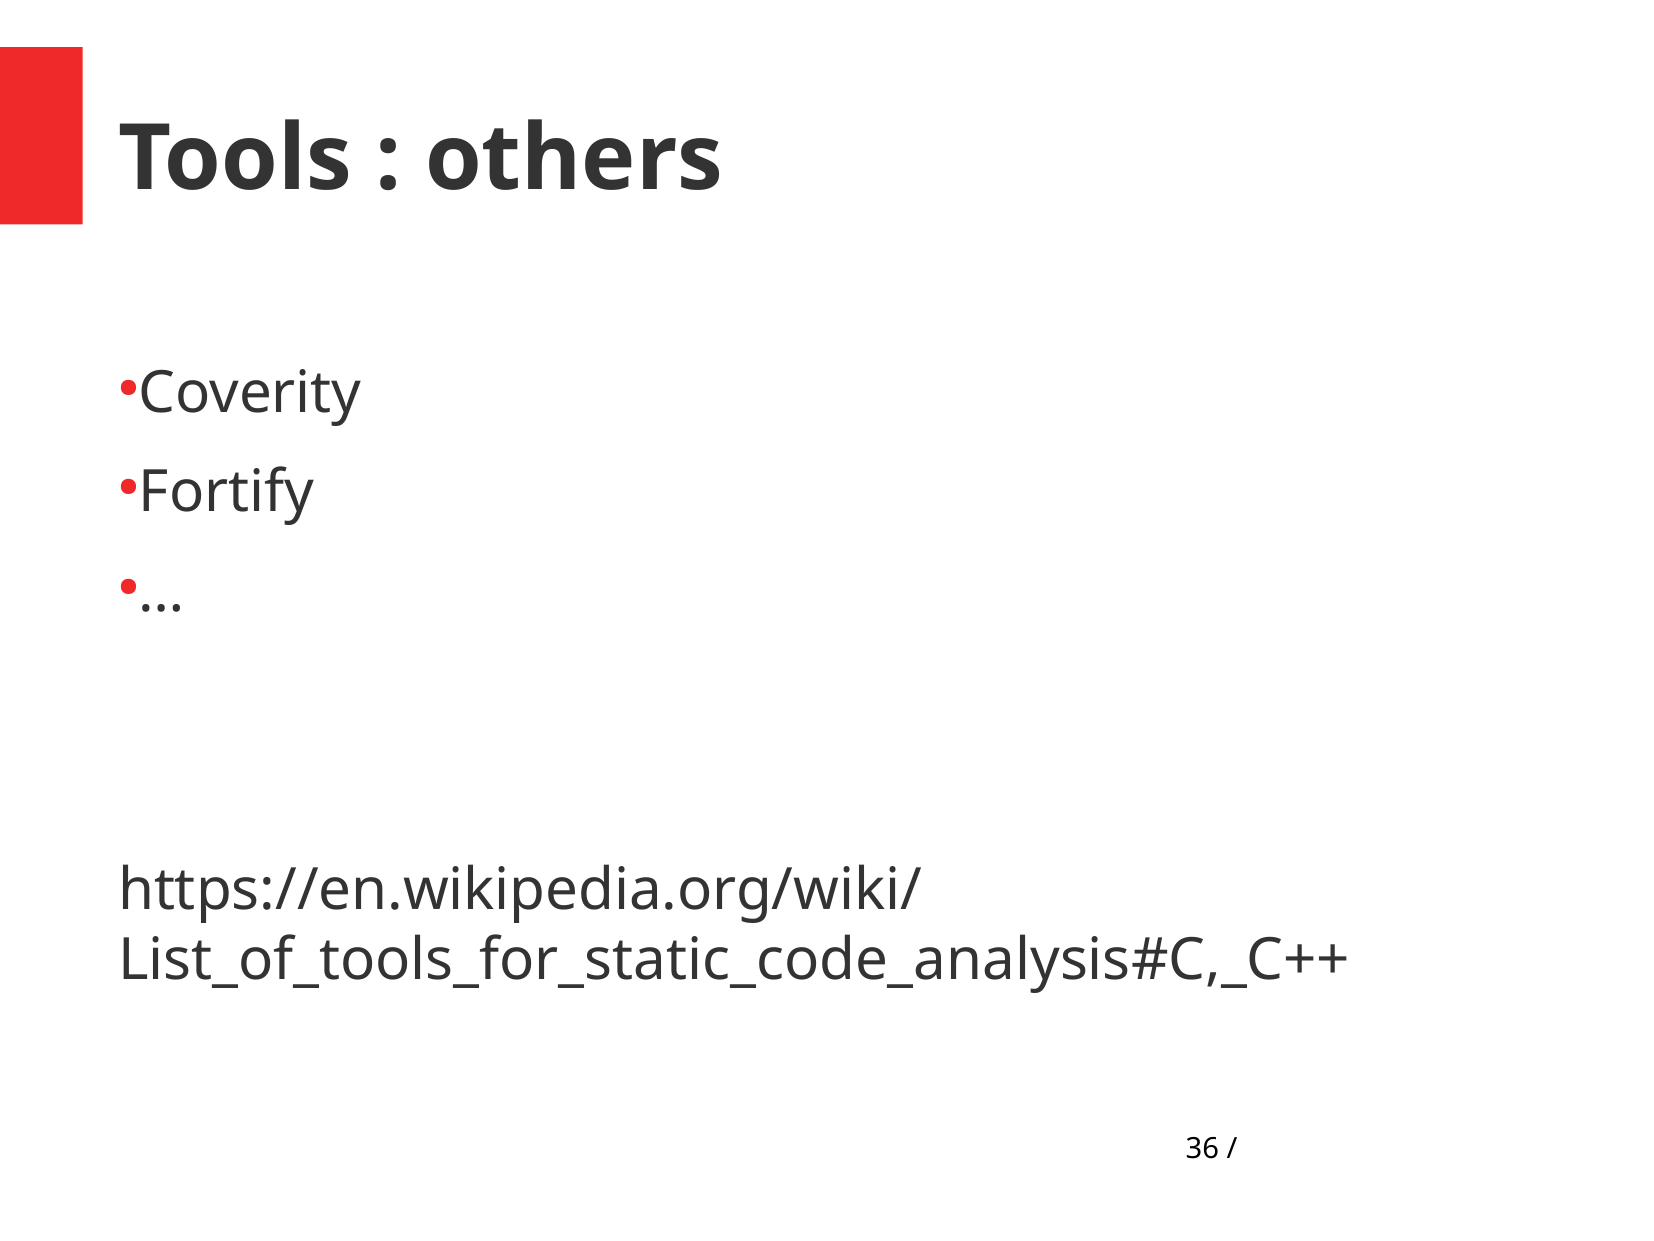

# Tools : others
Coverity
Fortify
…
https://en.wikipedia.org/wiki/List_of_tools_for_static_code_analysis#C,_C++